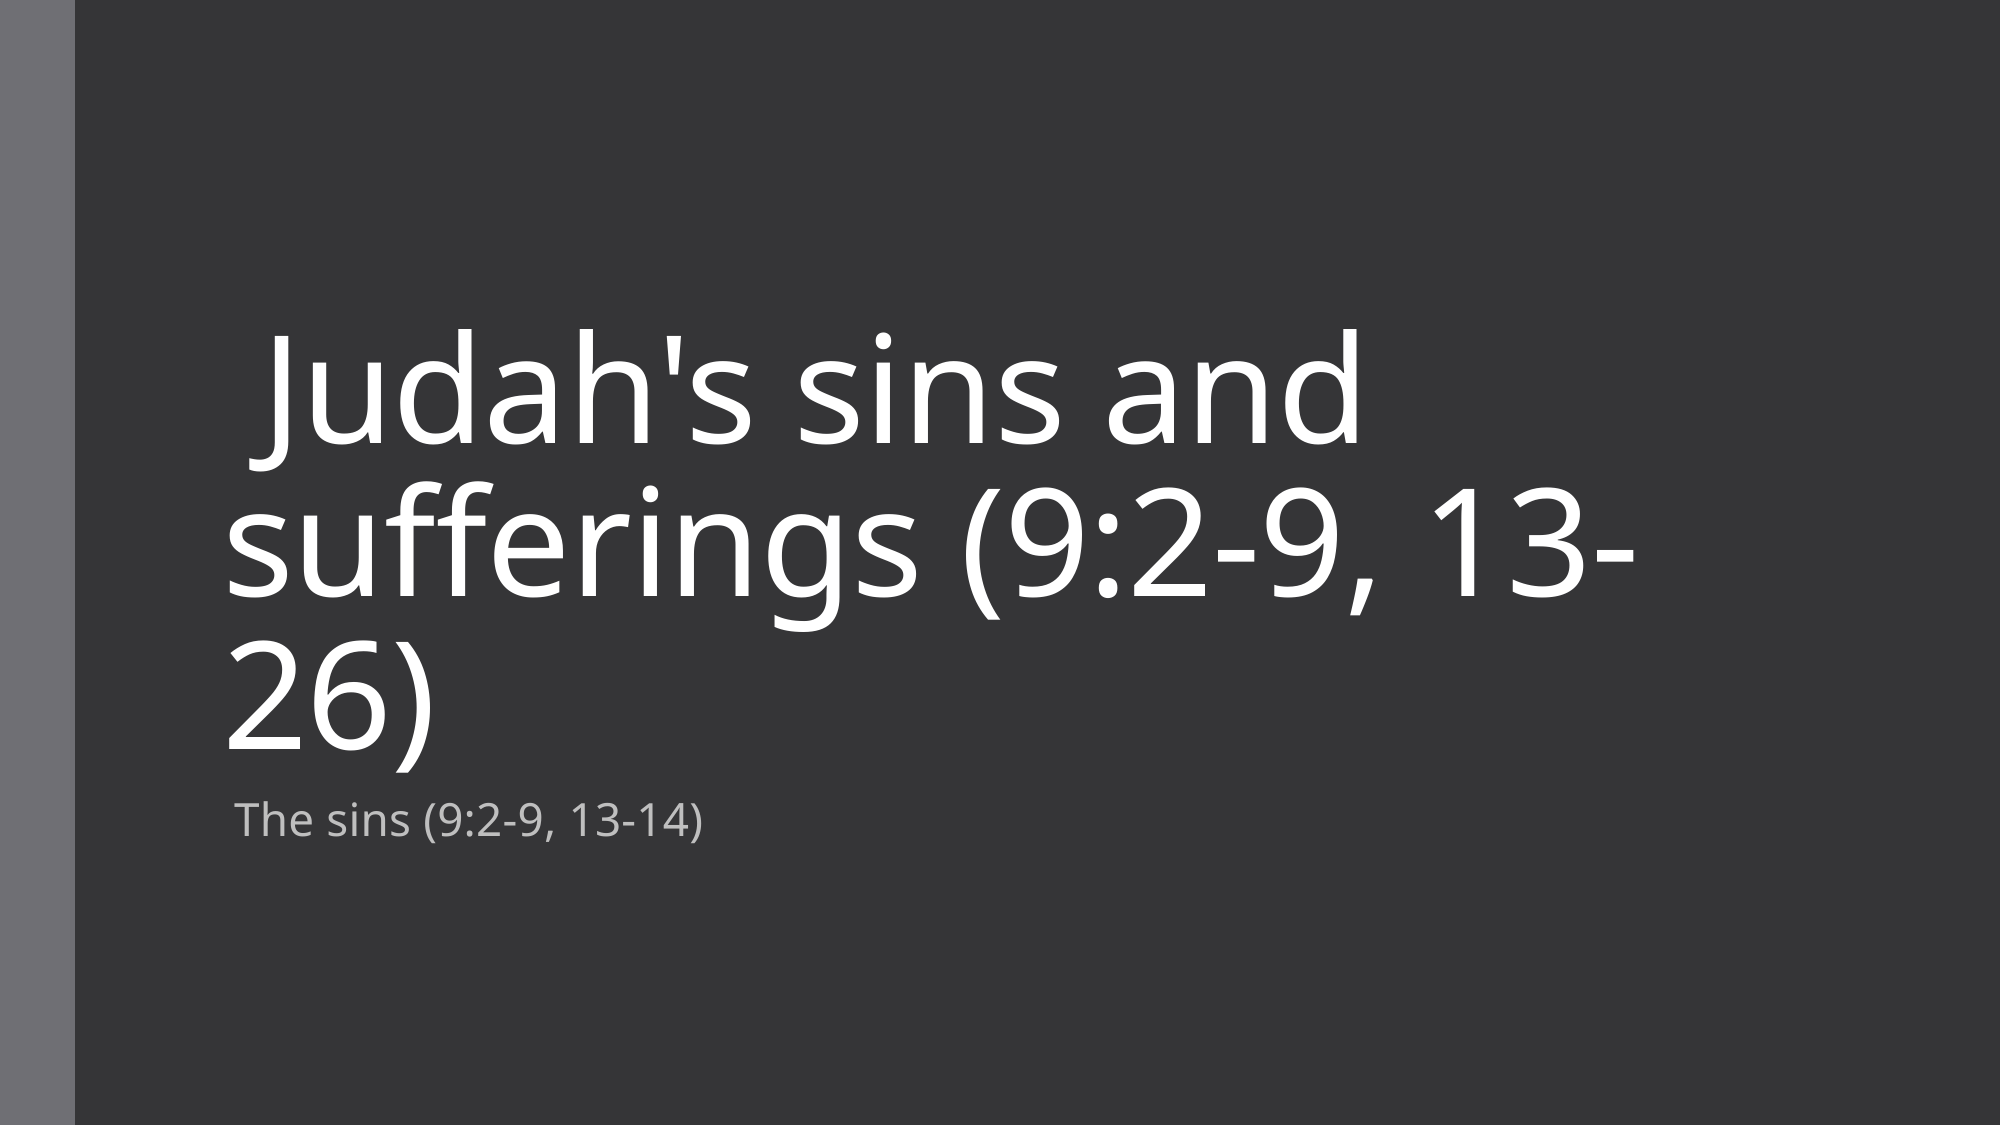

# Judah's sins and sufferings (9:2-9, 13-26)
 The sins (9:2-9, 13-14)